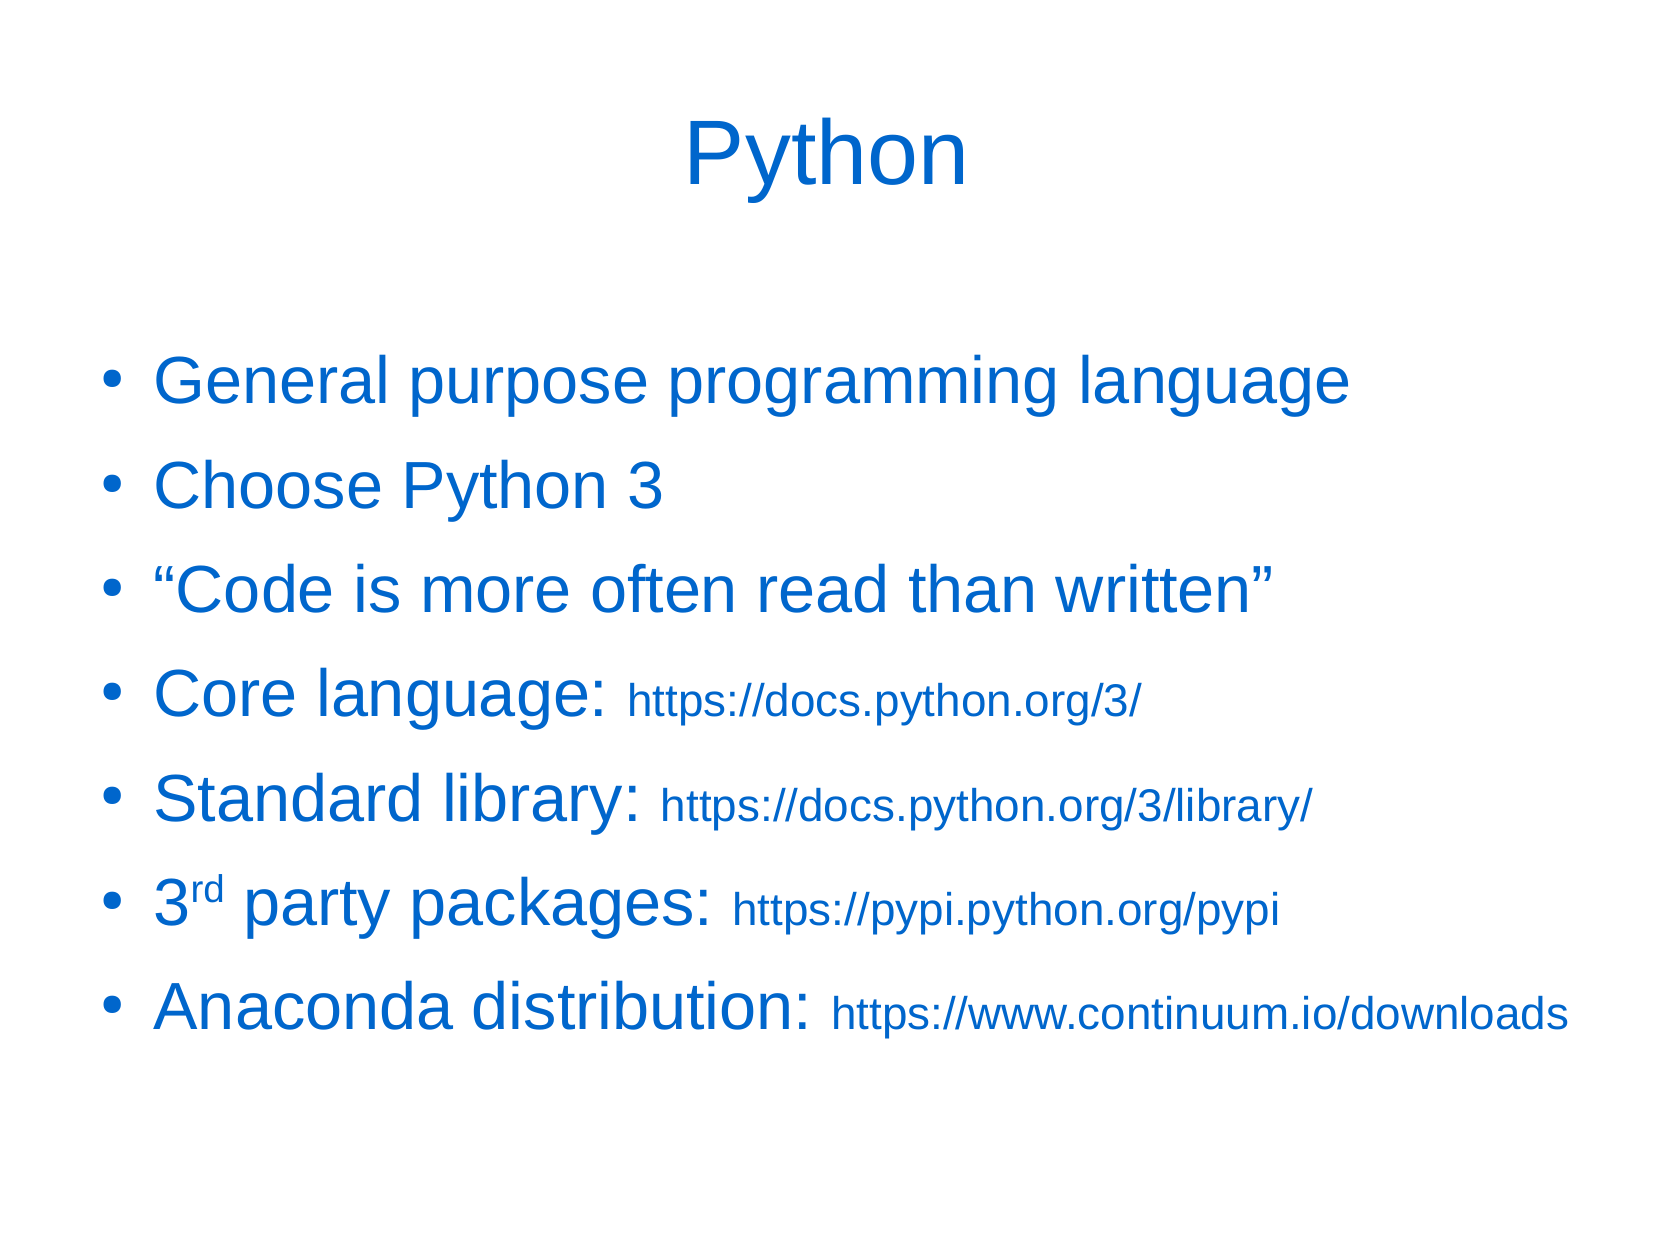

# Python
General purpose programming language
Choose Python 3
“Code is more often read than written”
Core language: https://docs.python.org/3/
Standard library: https://docs.python.org/3/library/
3rd party packages: https://pypi.python.org/pypi
Anaconda distribution: https://www.continuum.io/downloads